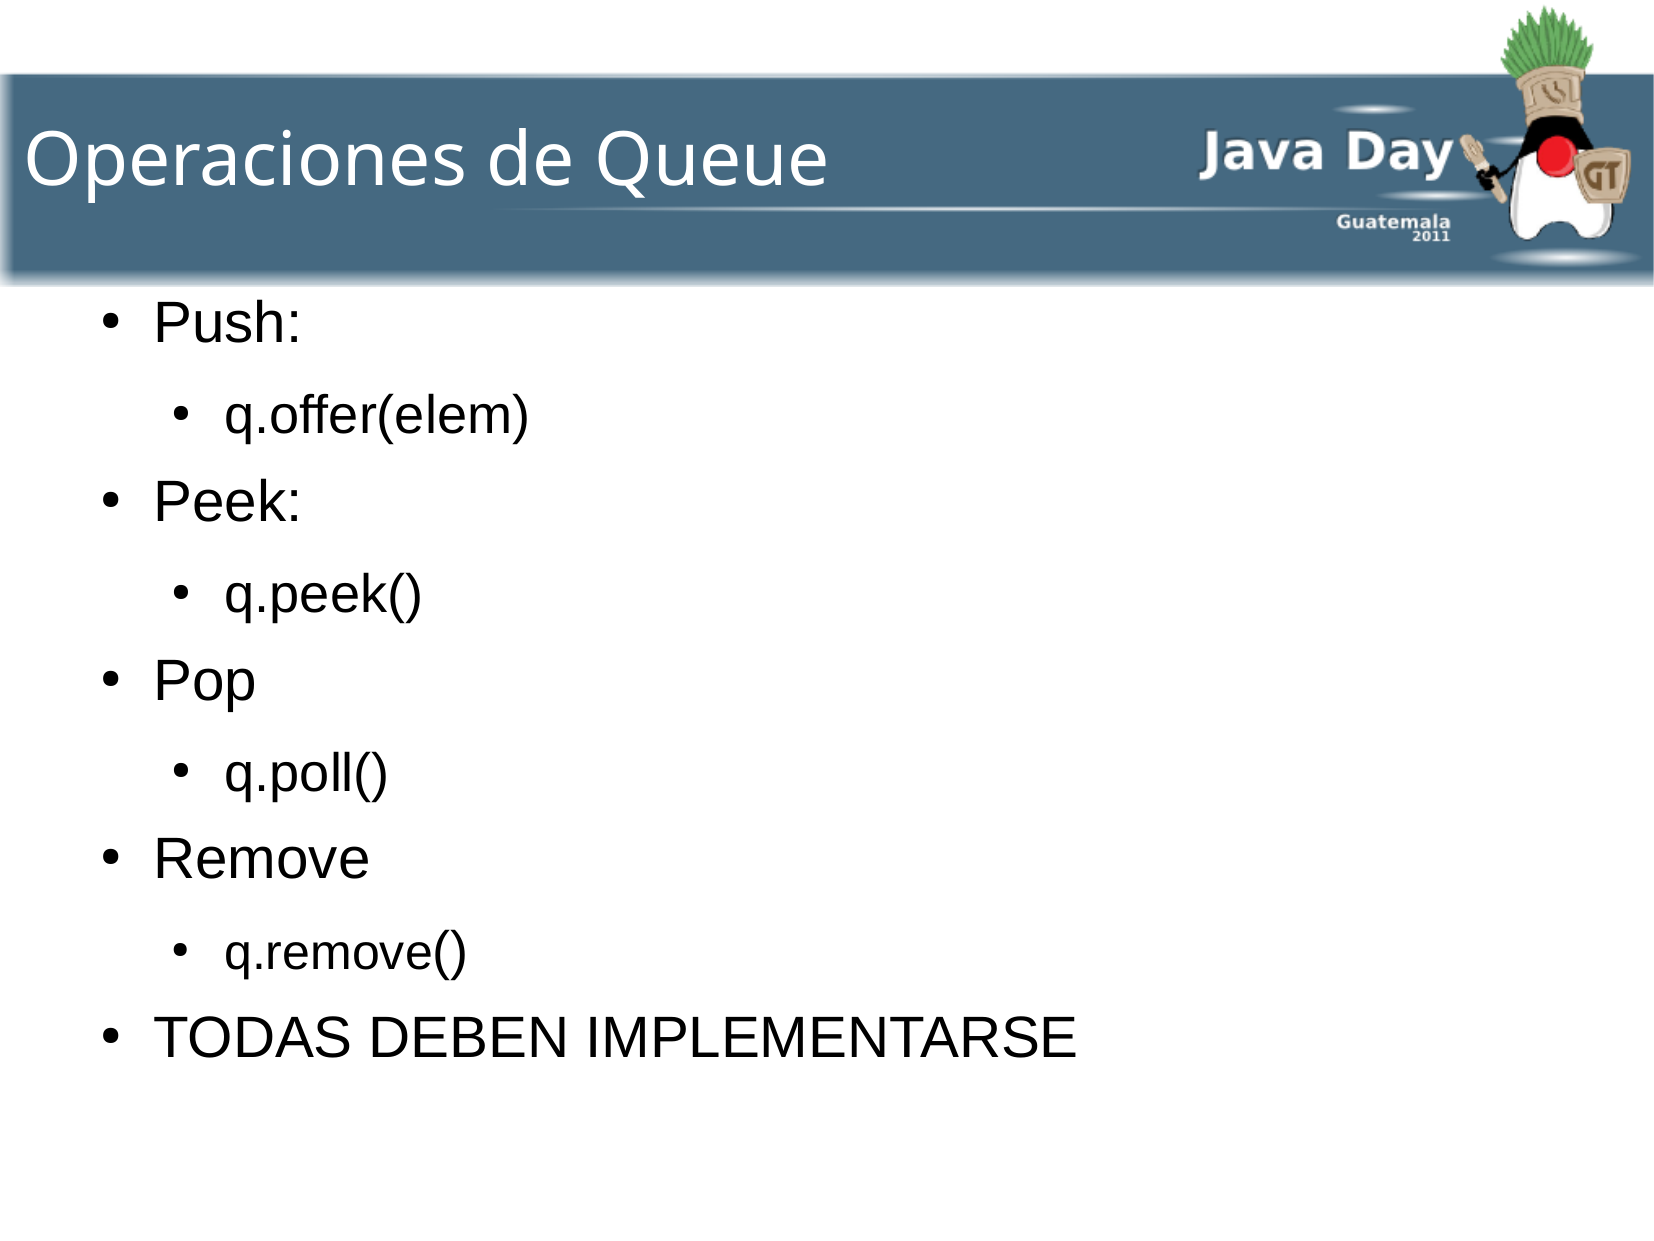

# Operaciones de Queue
Push:
q.offer(elem)
Peek:
q.peek()
Pop
q.poll()
Remove
q.remove()
TODAS DEBEN IMPLEMENTARSE